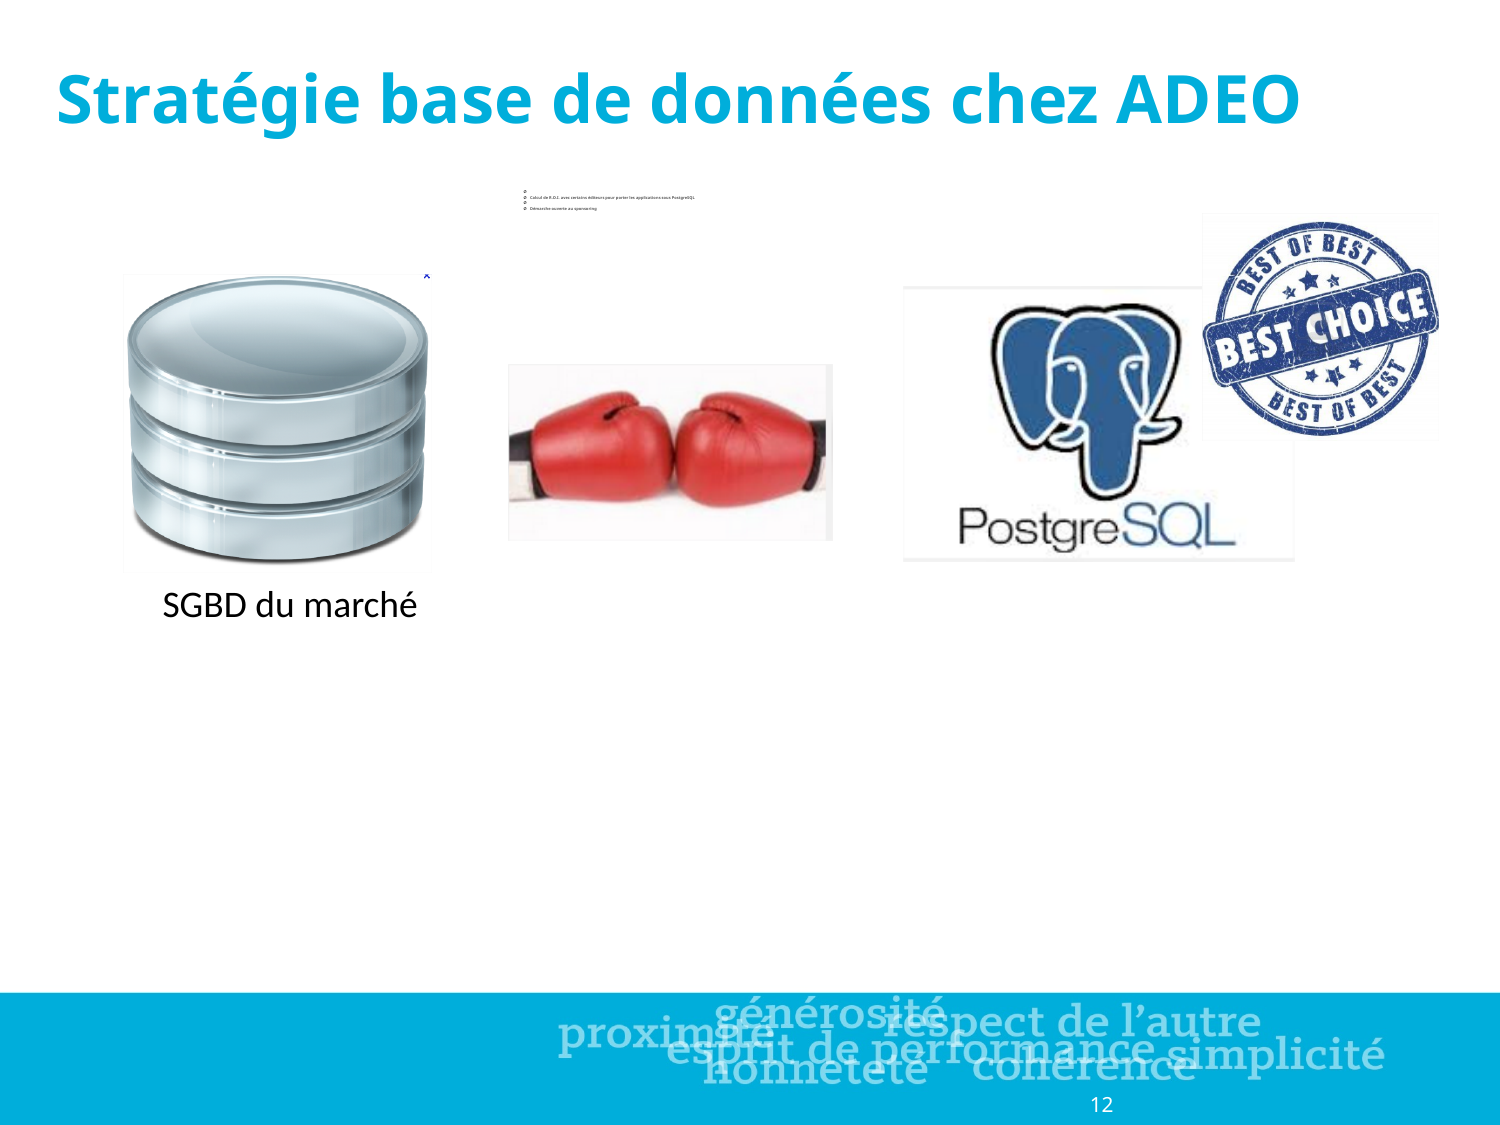

# Stratégie base de données chez ADEO
Grandir
Calcul de R.O.I. avec certains éditeurs pour porter les applications sous PostgreSQL
Démarche ouverte au sponsoring
SGBD du marché